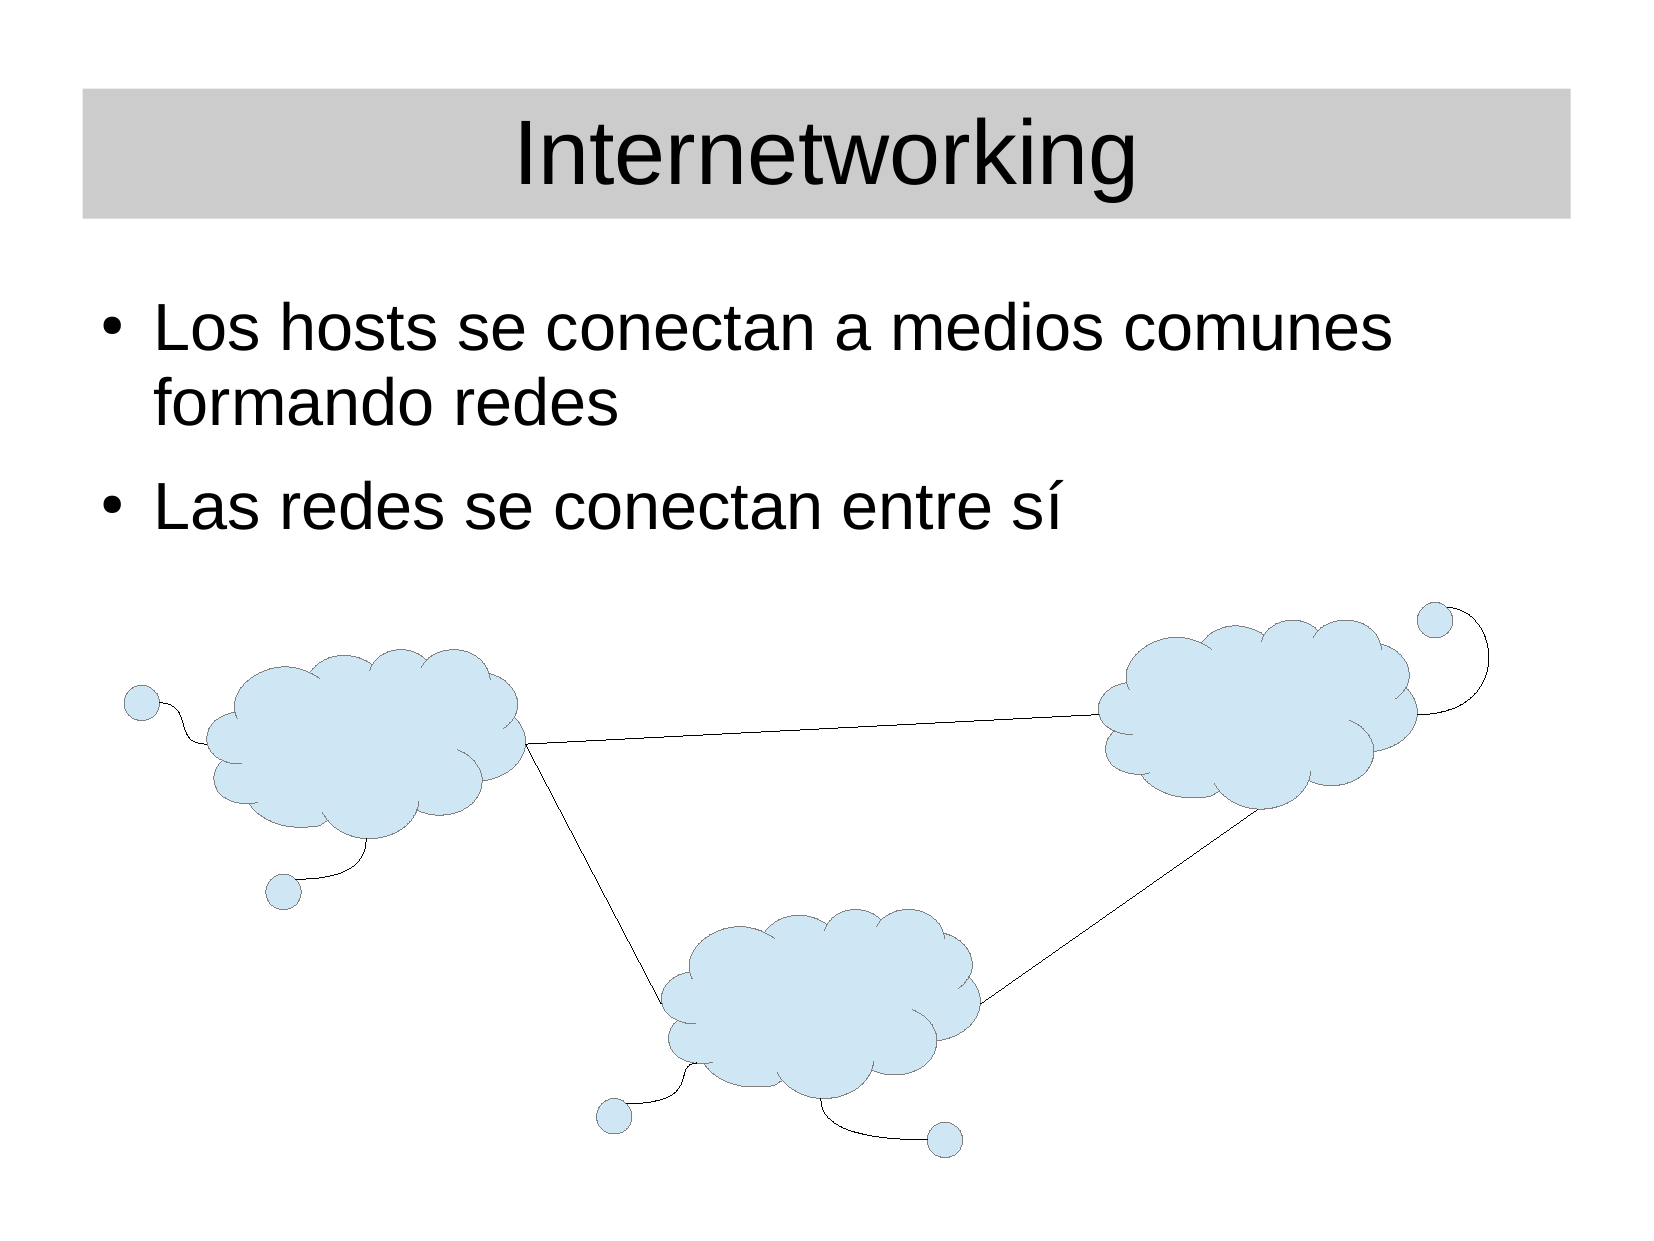

# Internetworking
Los hosts se conectan a medios comunes formando redes
Las redes se conectan entre sí